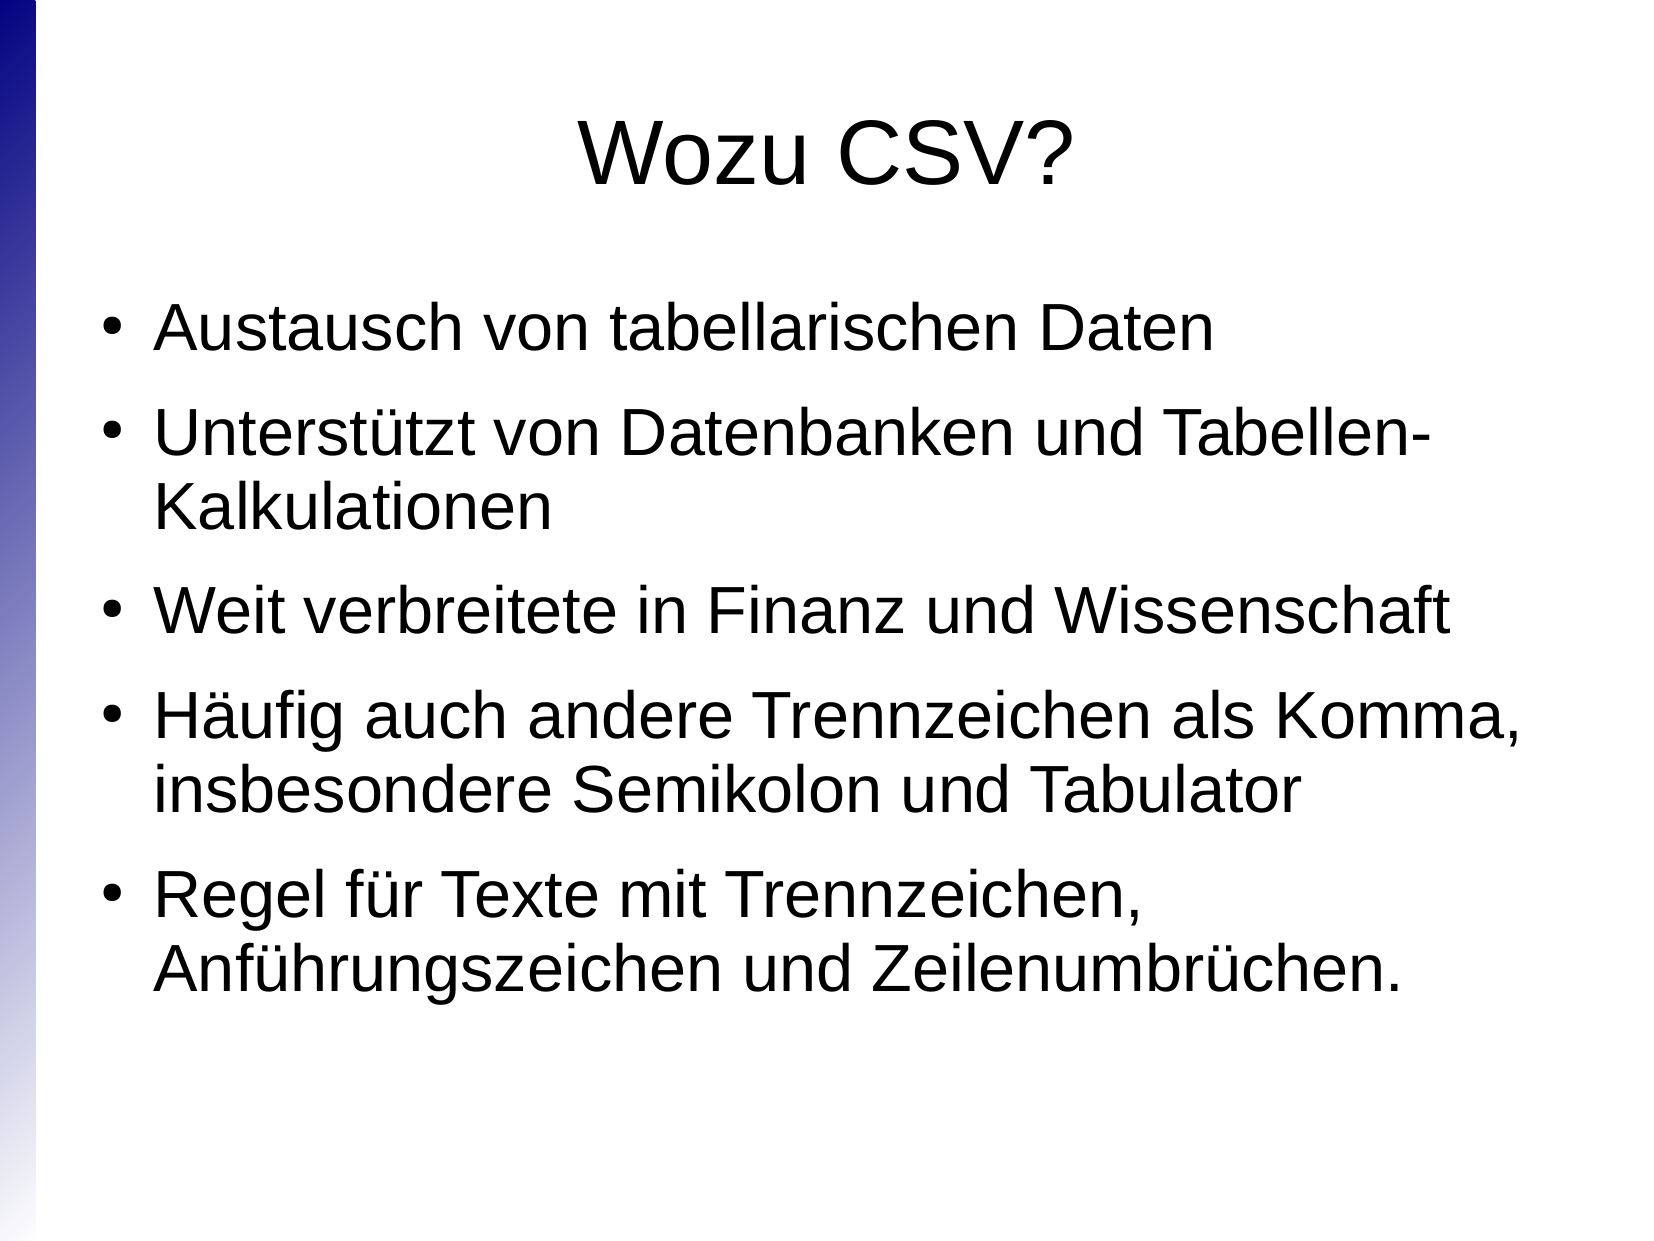

# Wozu CSV?
Austausch von tabellarischen Daten
Unterstützt von Datenbanken und Tabellen-Kalkulationen
Weit verbreitete in Finanz und Wissenschaft
Häufig auch andere Trennzeichen als Komma, insbesondere Semikolon und Tabulator
Regel für Texte mit Trennzeichen, Anführungszeichen und Zeilenumbrüchen.